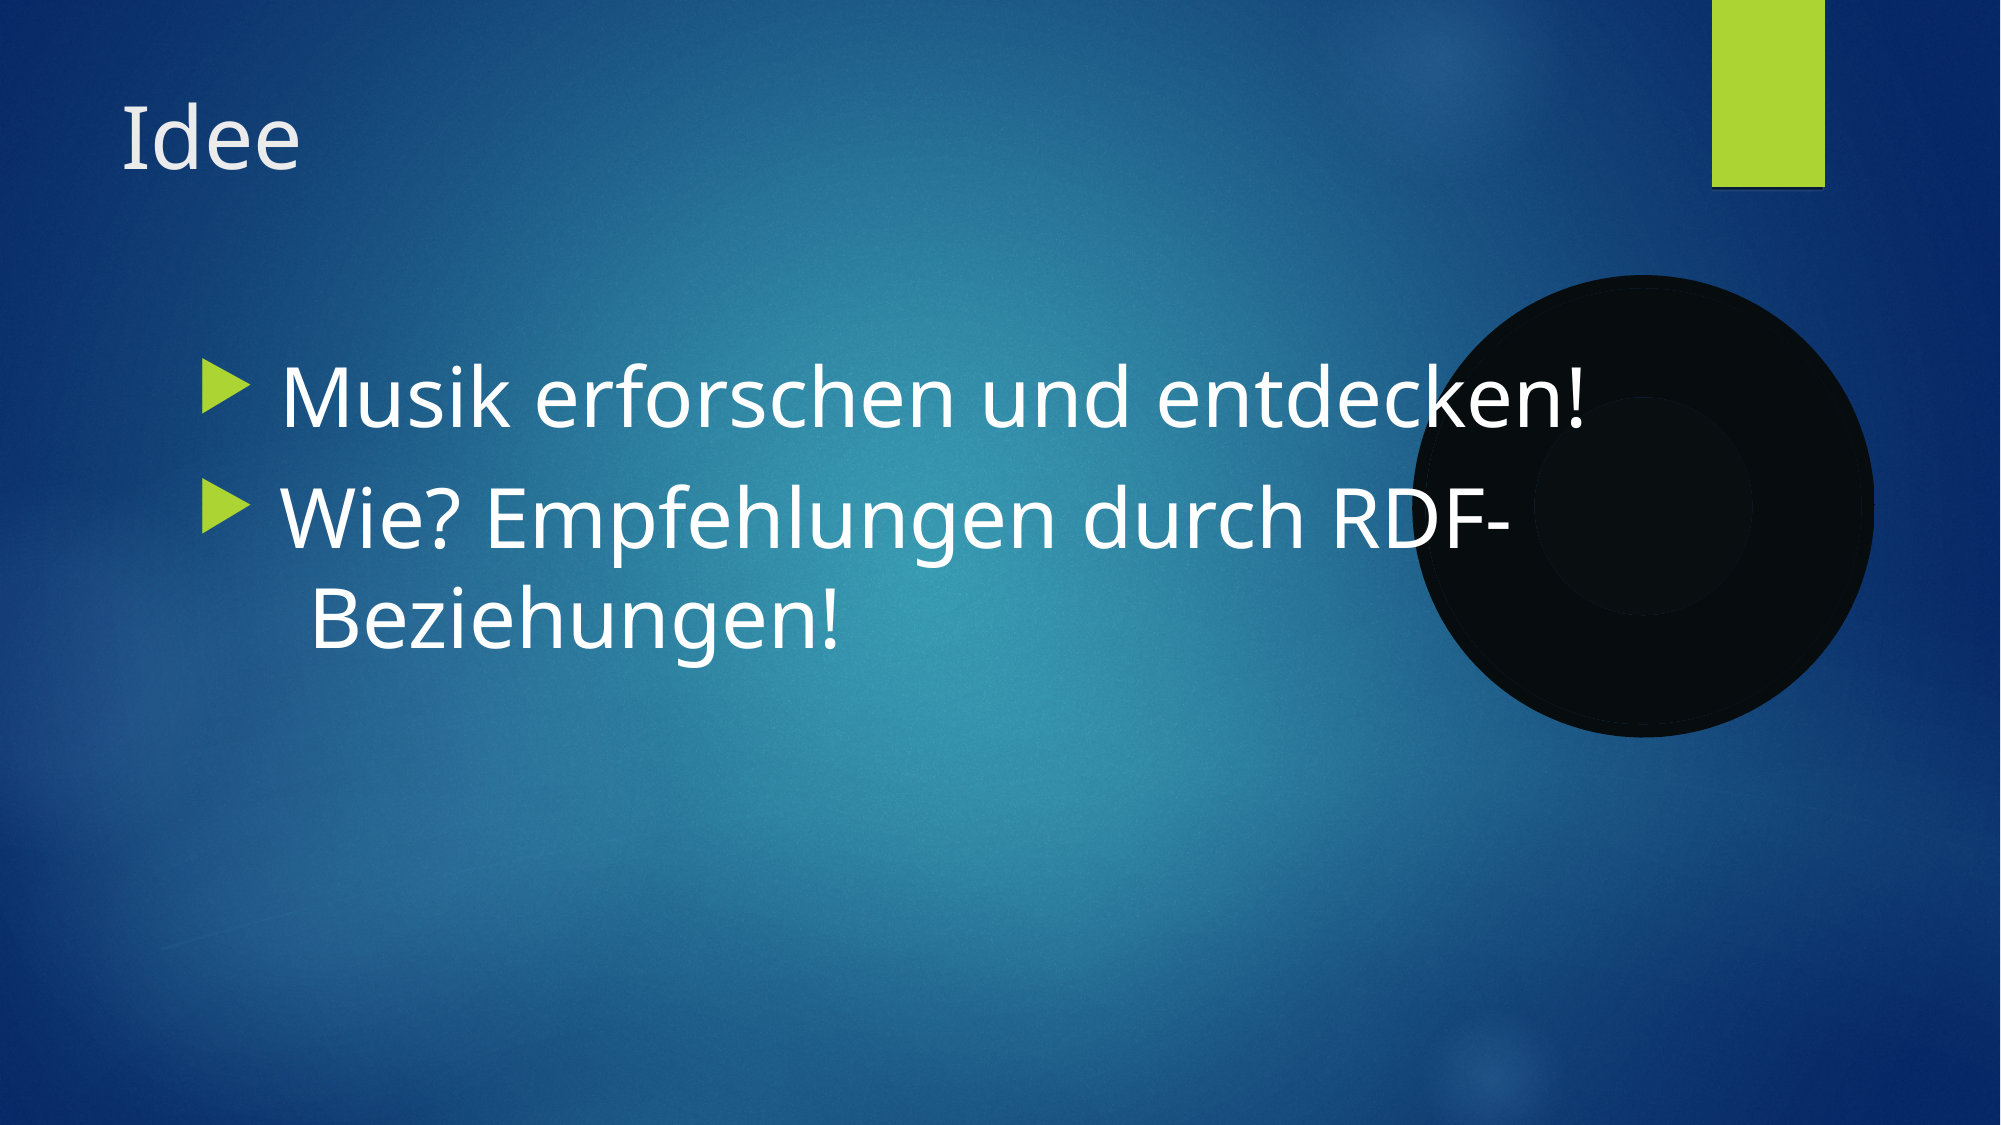

# Idee
 Musik erforschen und entdecken!
 Wie? Empfehlungen durch RDF-Beziehungen!